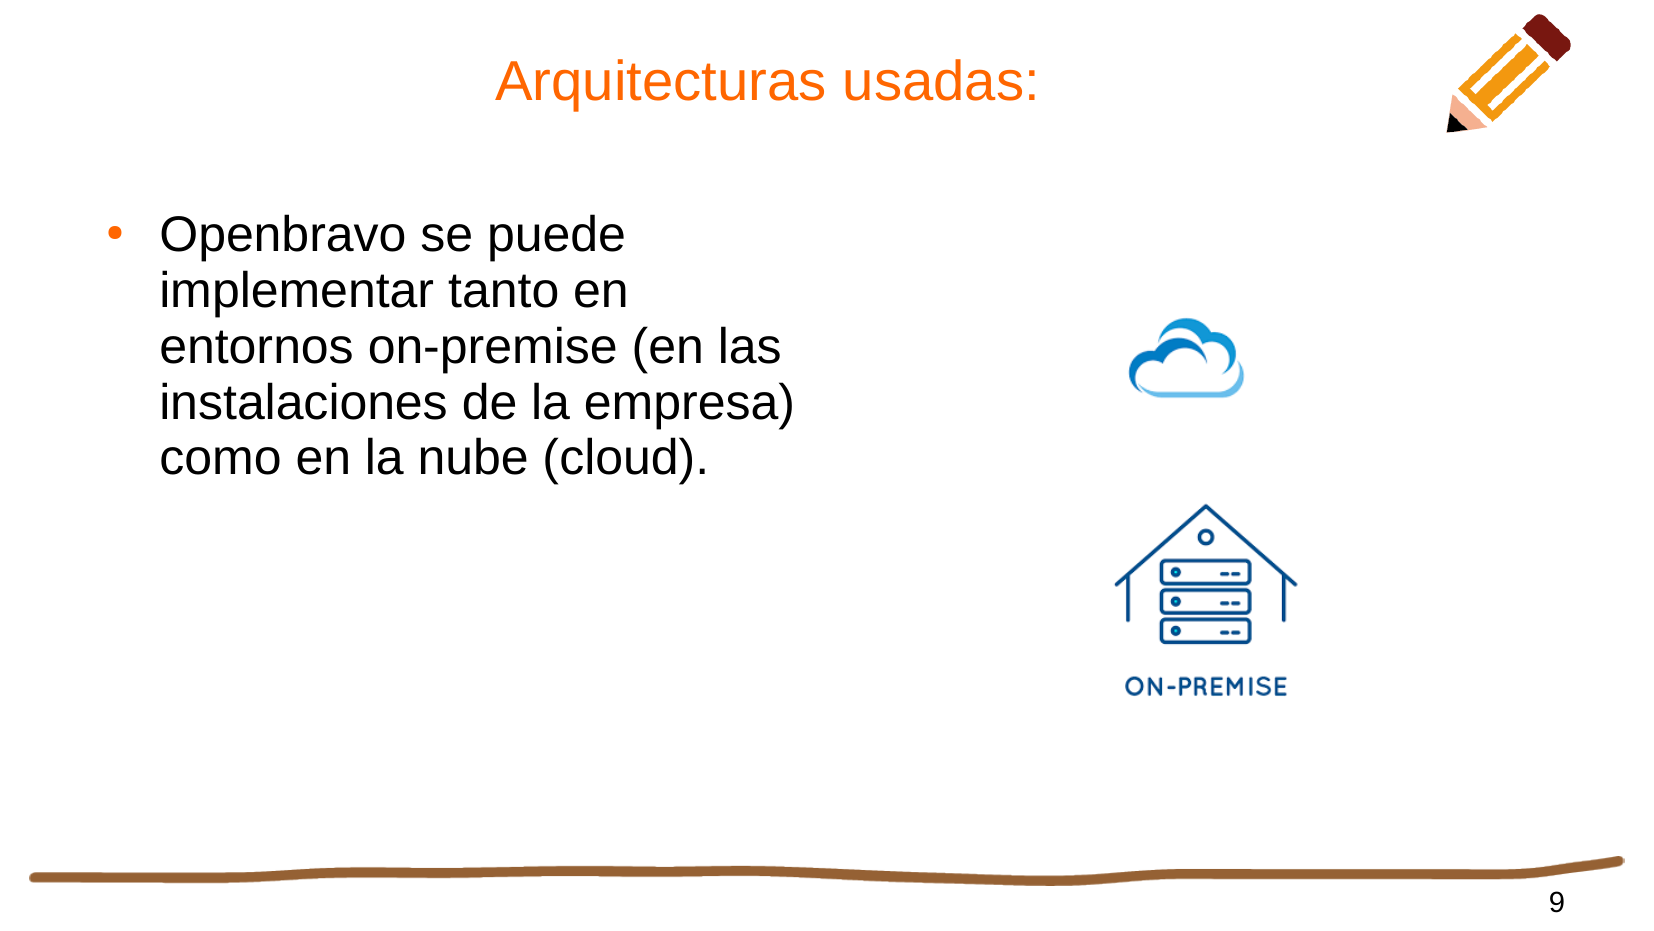

# Arquitecturas usadas:
Openbravo se puede implementar tanto en entornos on-premise (en las instalaciones de la empresa) como en la nube (cloud).
9